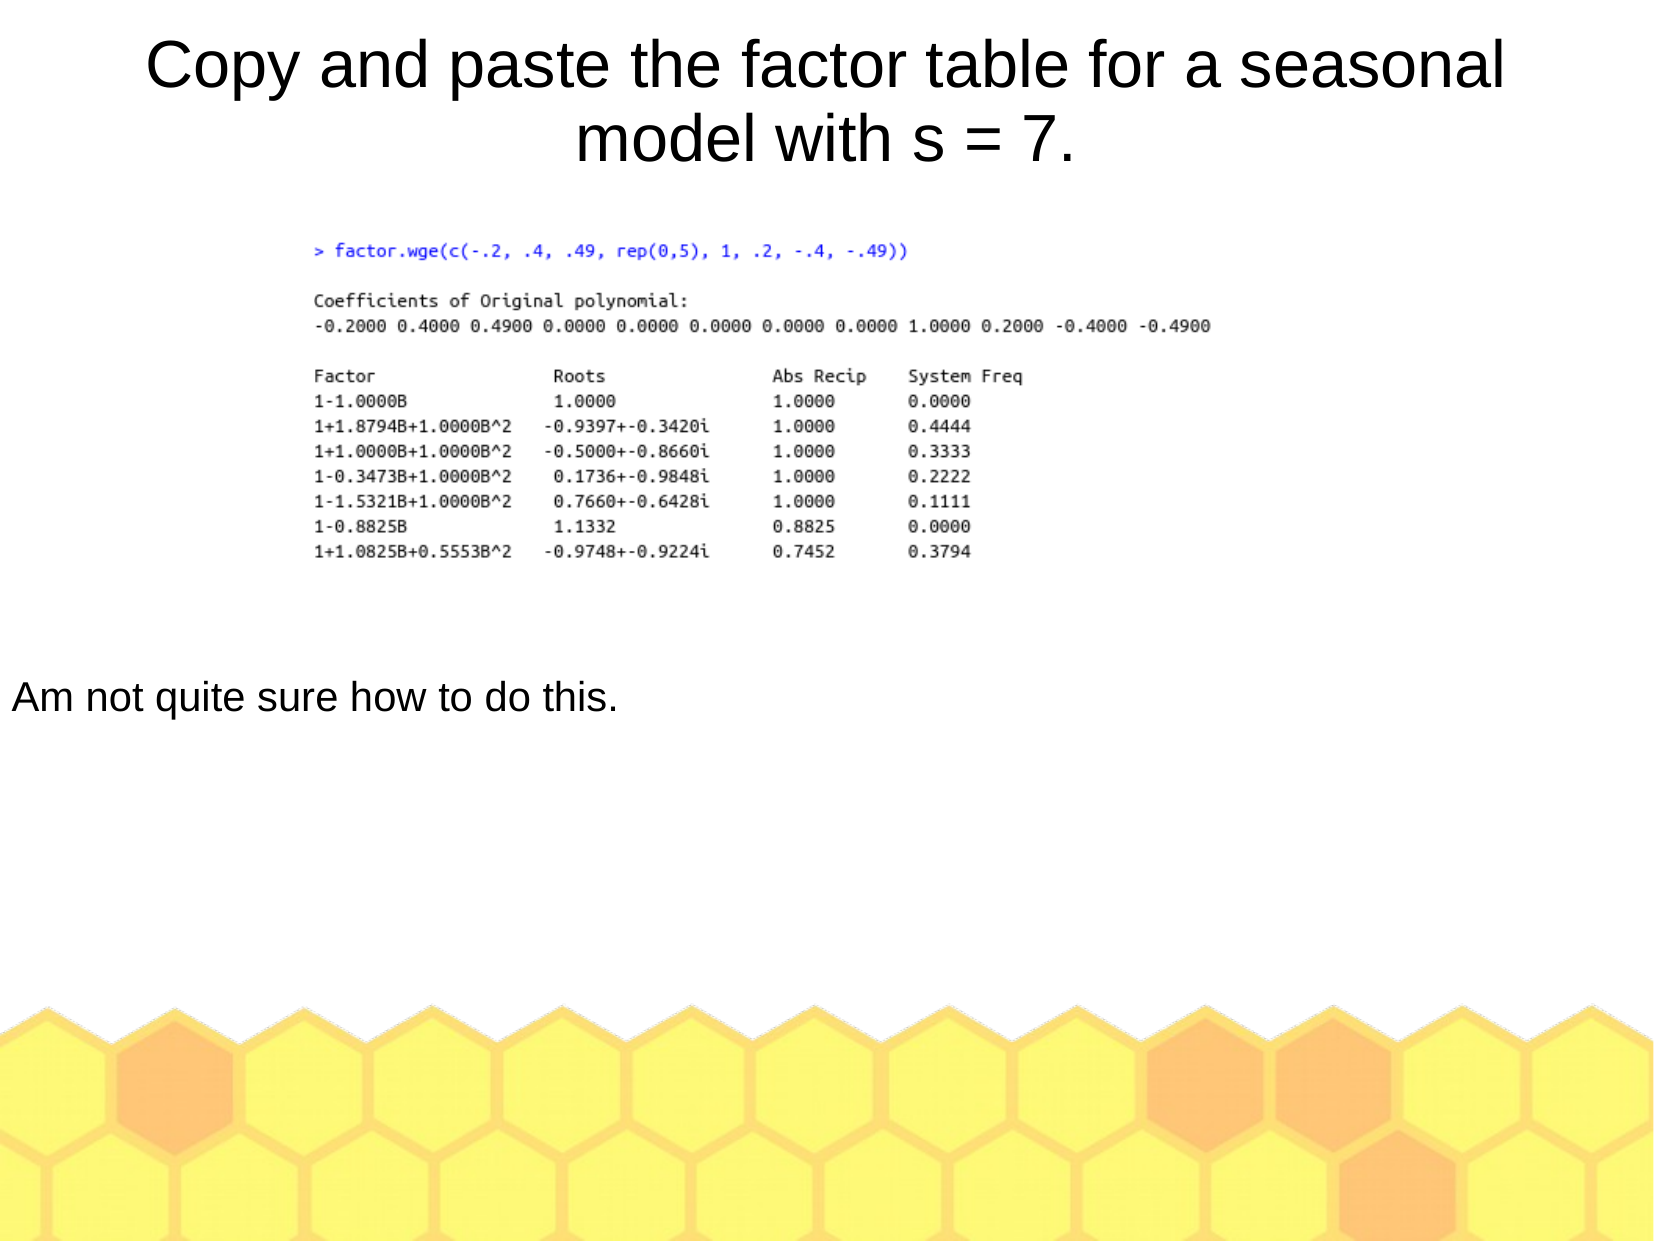

# Copy and paste the factor table for a seasonal model with s = 7.
Am not quite sure how to do this.